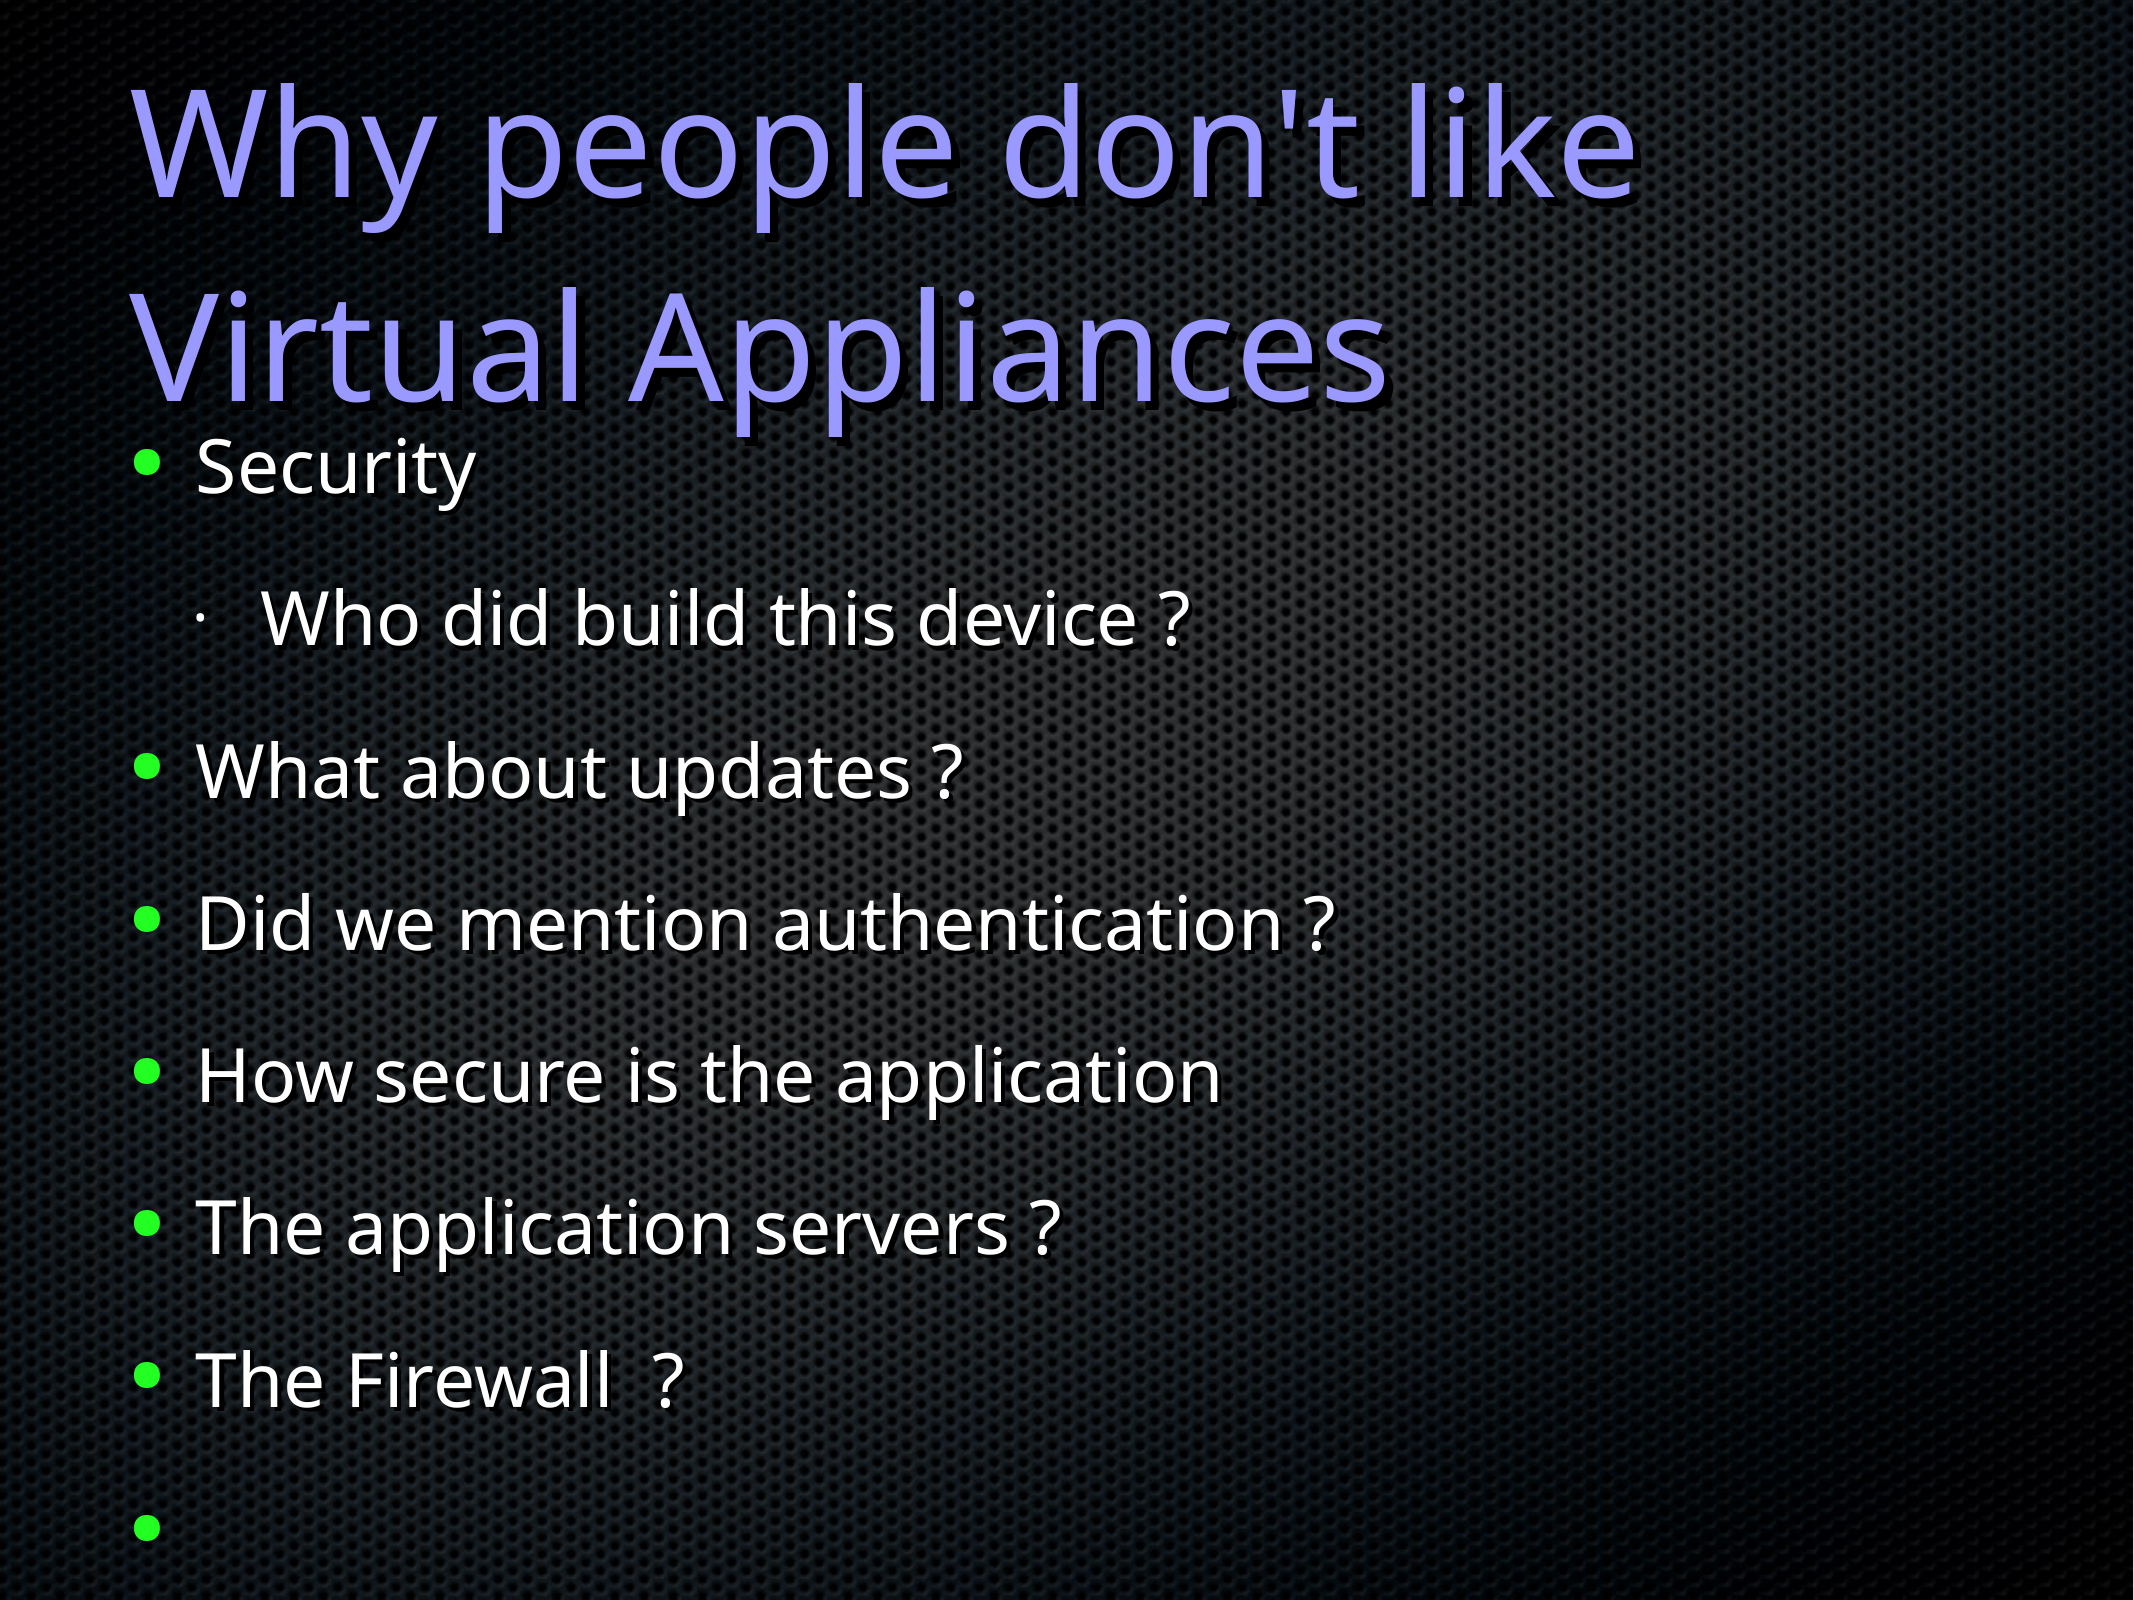

# Why people don't like Virtual Appliances
Security
Who did build this device ?
What about updates ?
Did we mention authentication ?
How secure is the application
The application servers ?
The Firewall ?